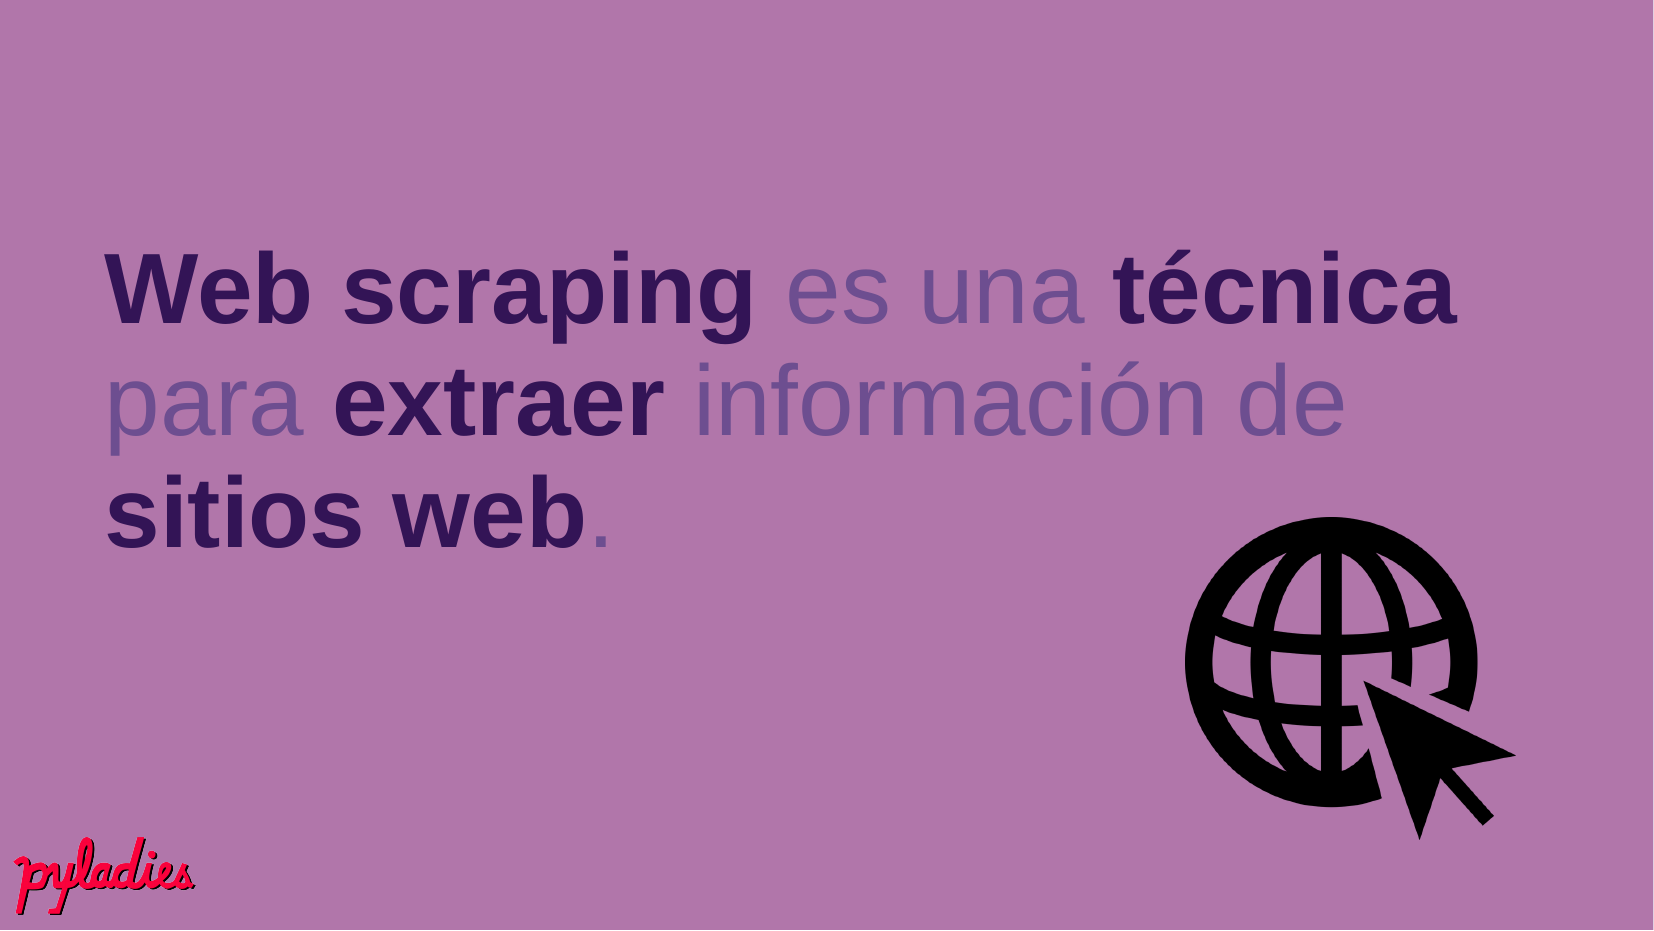

Web scraping es una técnica para extraer información de sitios web.